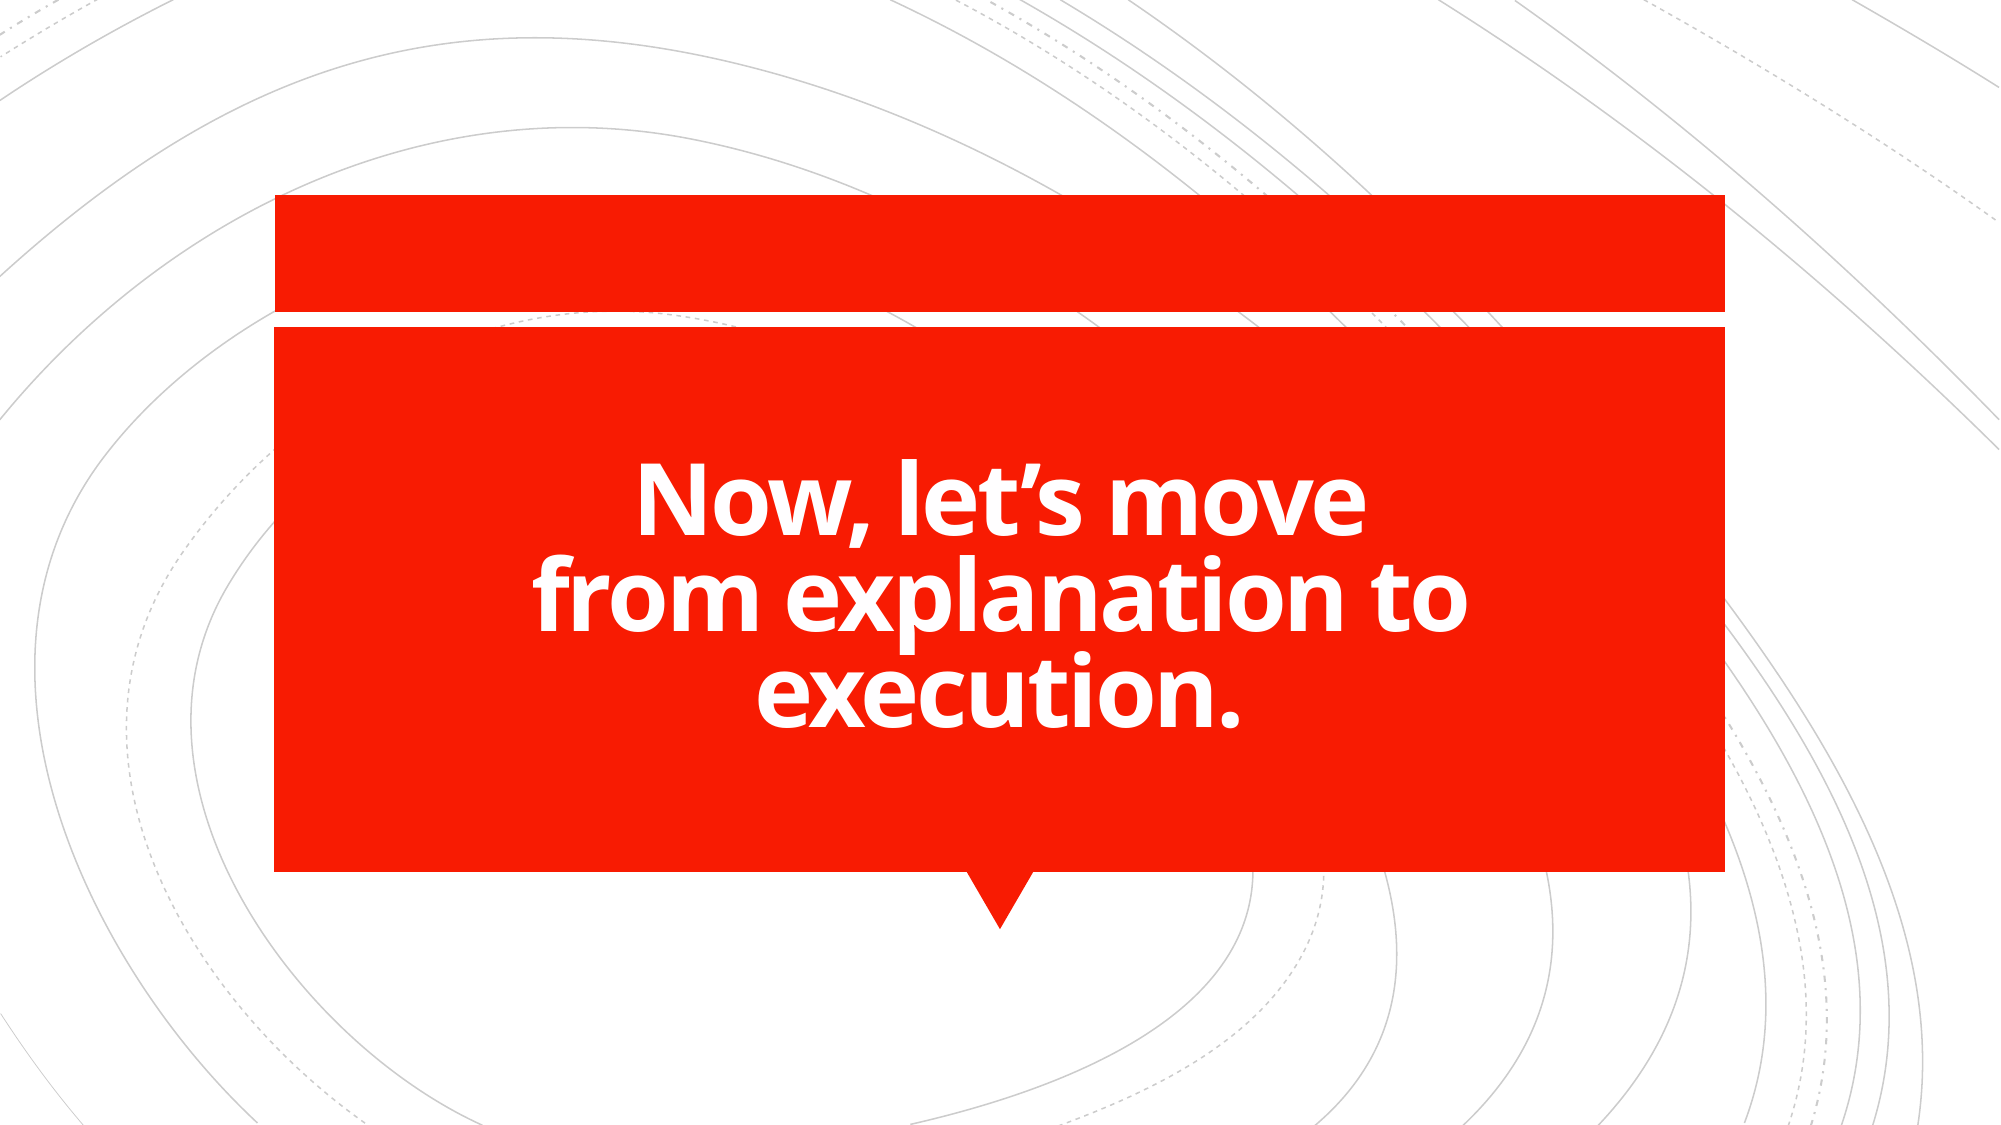

# Now, let’s move from explanation to execution.